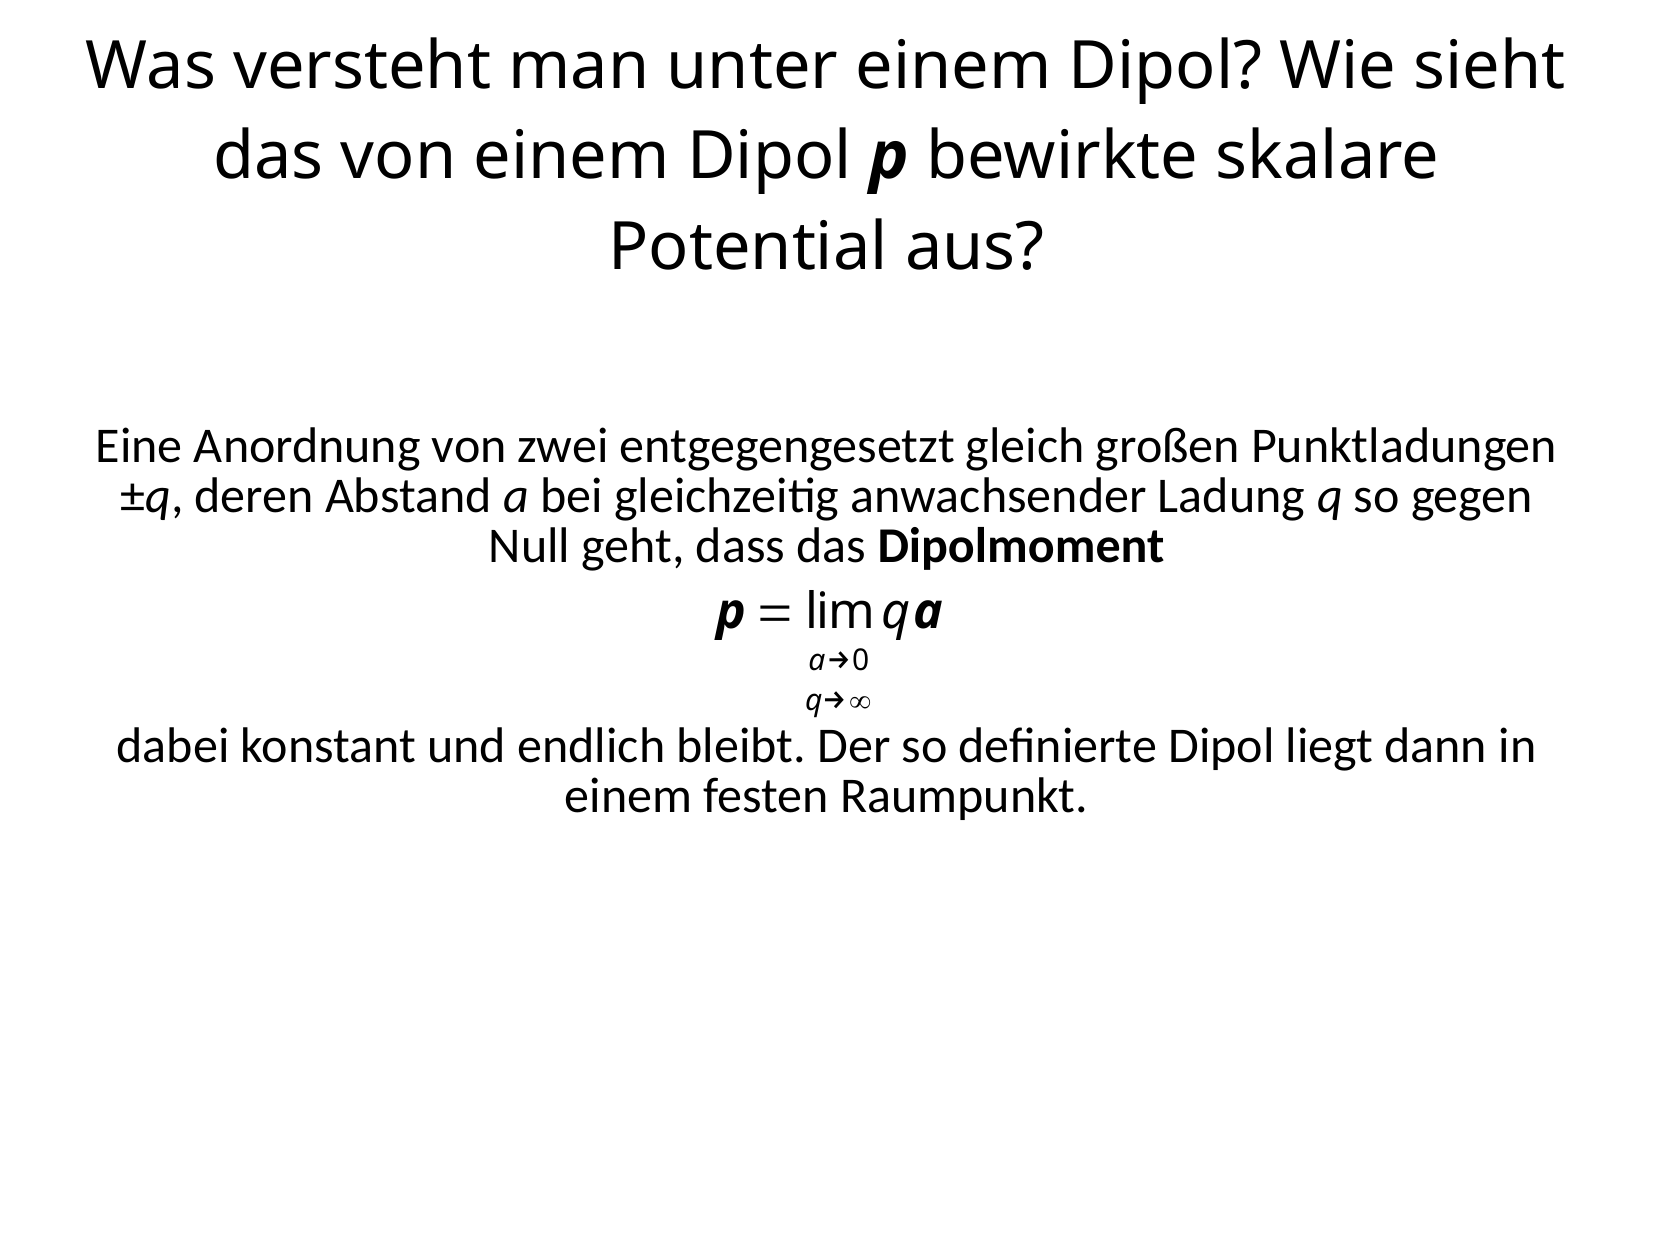

# Was versteht man unter einem Dipol? Wie sieht das von einem Dipol p bewirkte skalare Potential aus?
Eine Anordnung von zwei entgegengesetzt gleich großen Punktladungen ±q, deren Abstand a bei gleichzeitig anwachsender Ladung q so gegen Null geht, dass das Dipolmoment
dabei konstant und endlich bleibt. Der so definierte Dipol liegt dann in einem festen Raumpunkt.